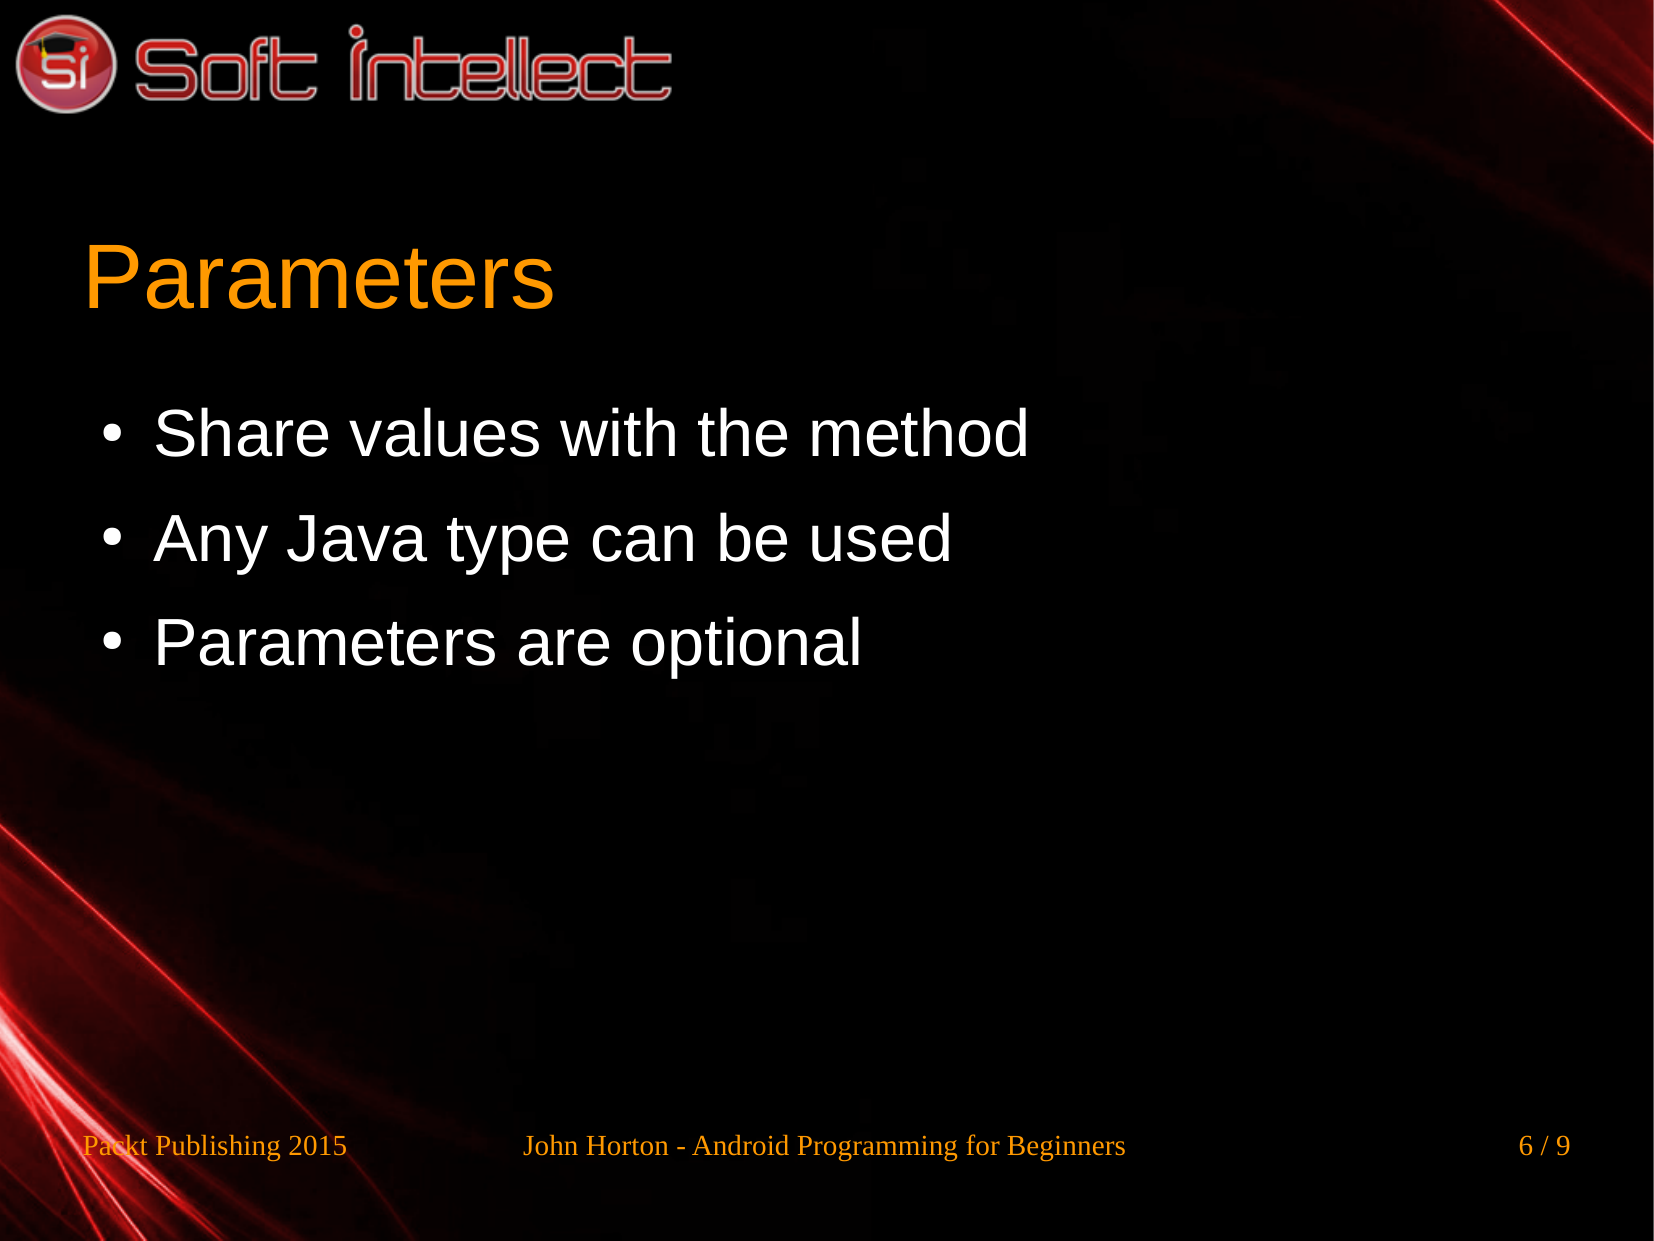

# Parameters
Share values with the method
Any Java type can be used
Parameters are optional
Packt Publishing 2015
John Horton - Android Programming for Beginners
6